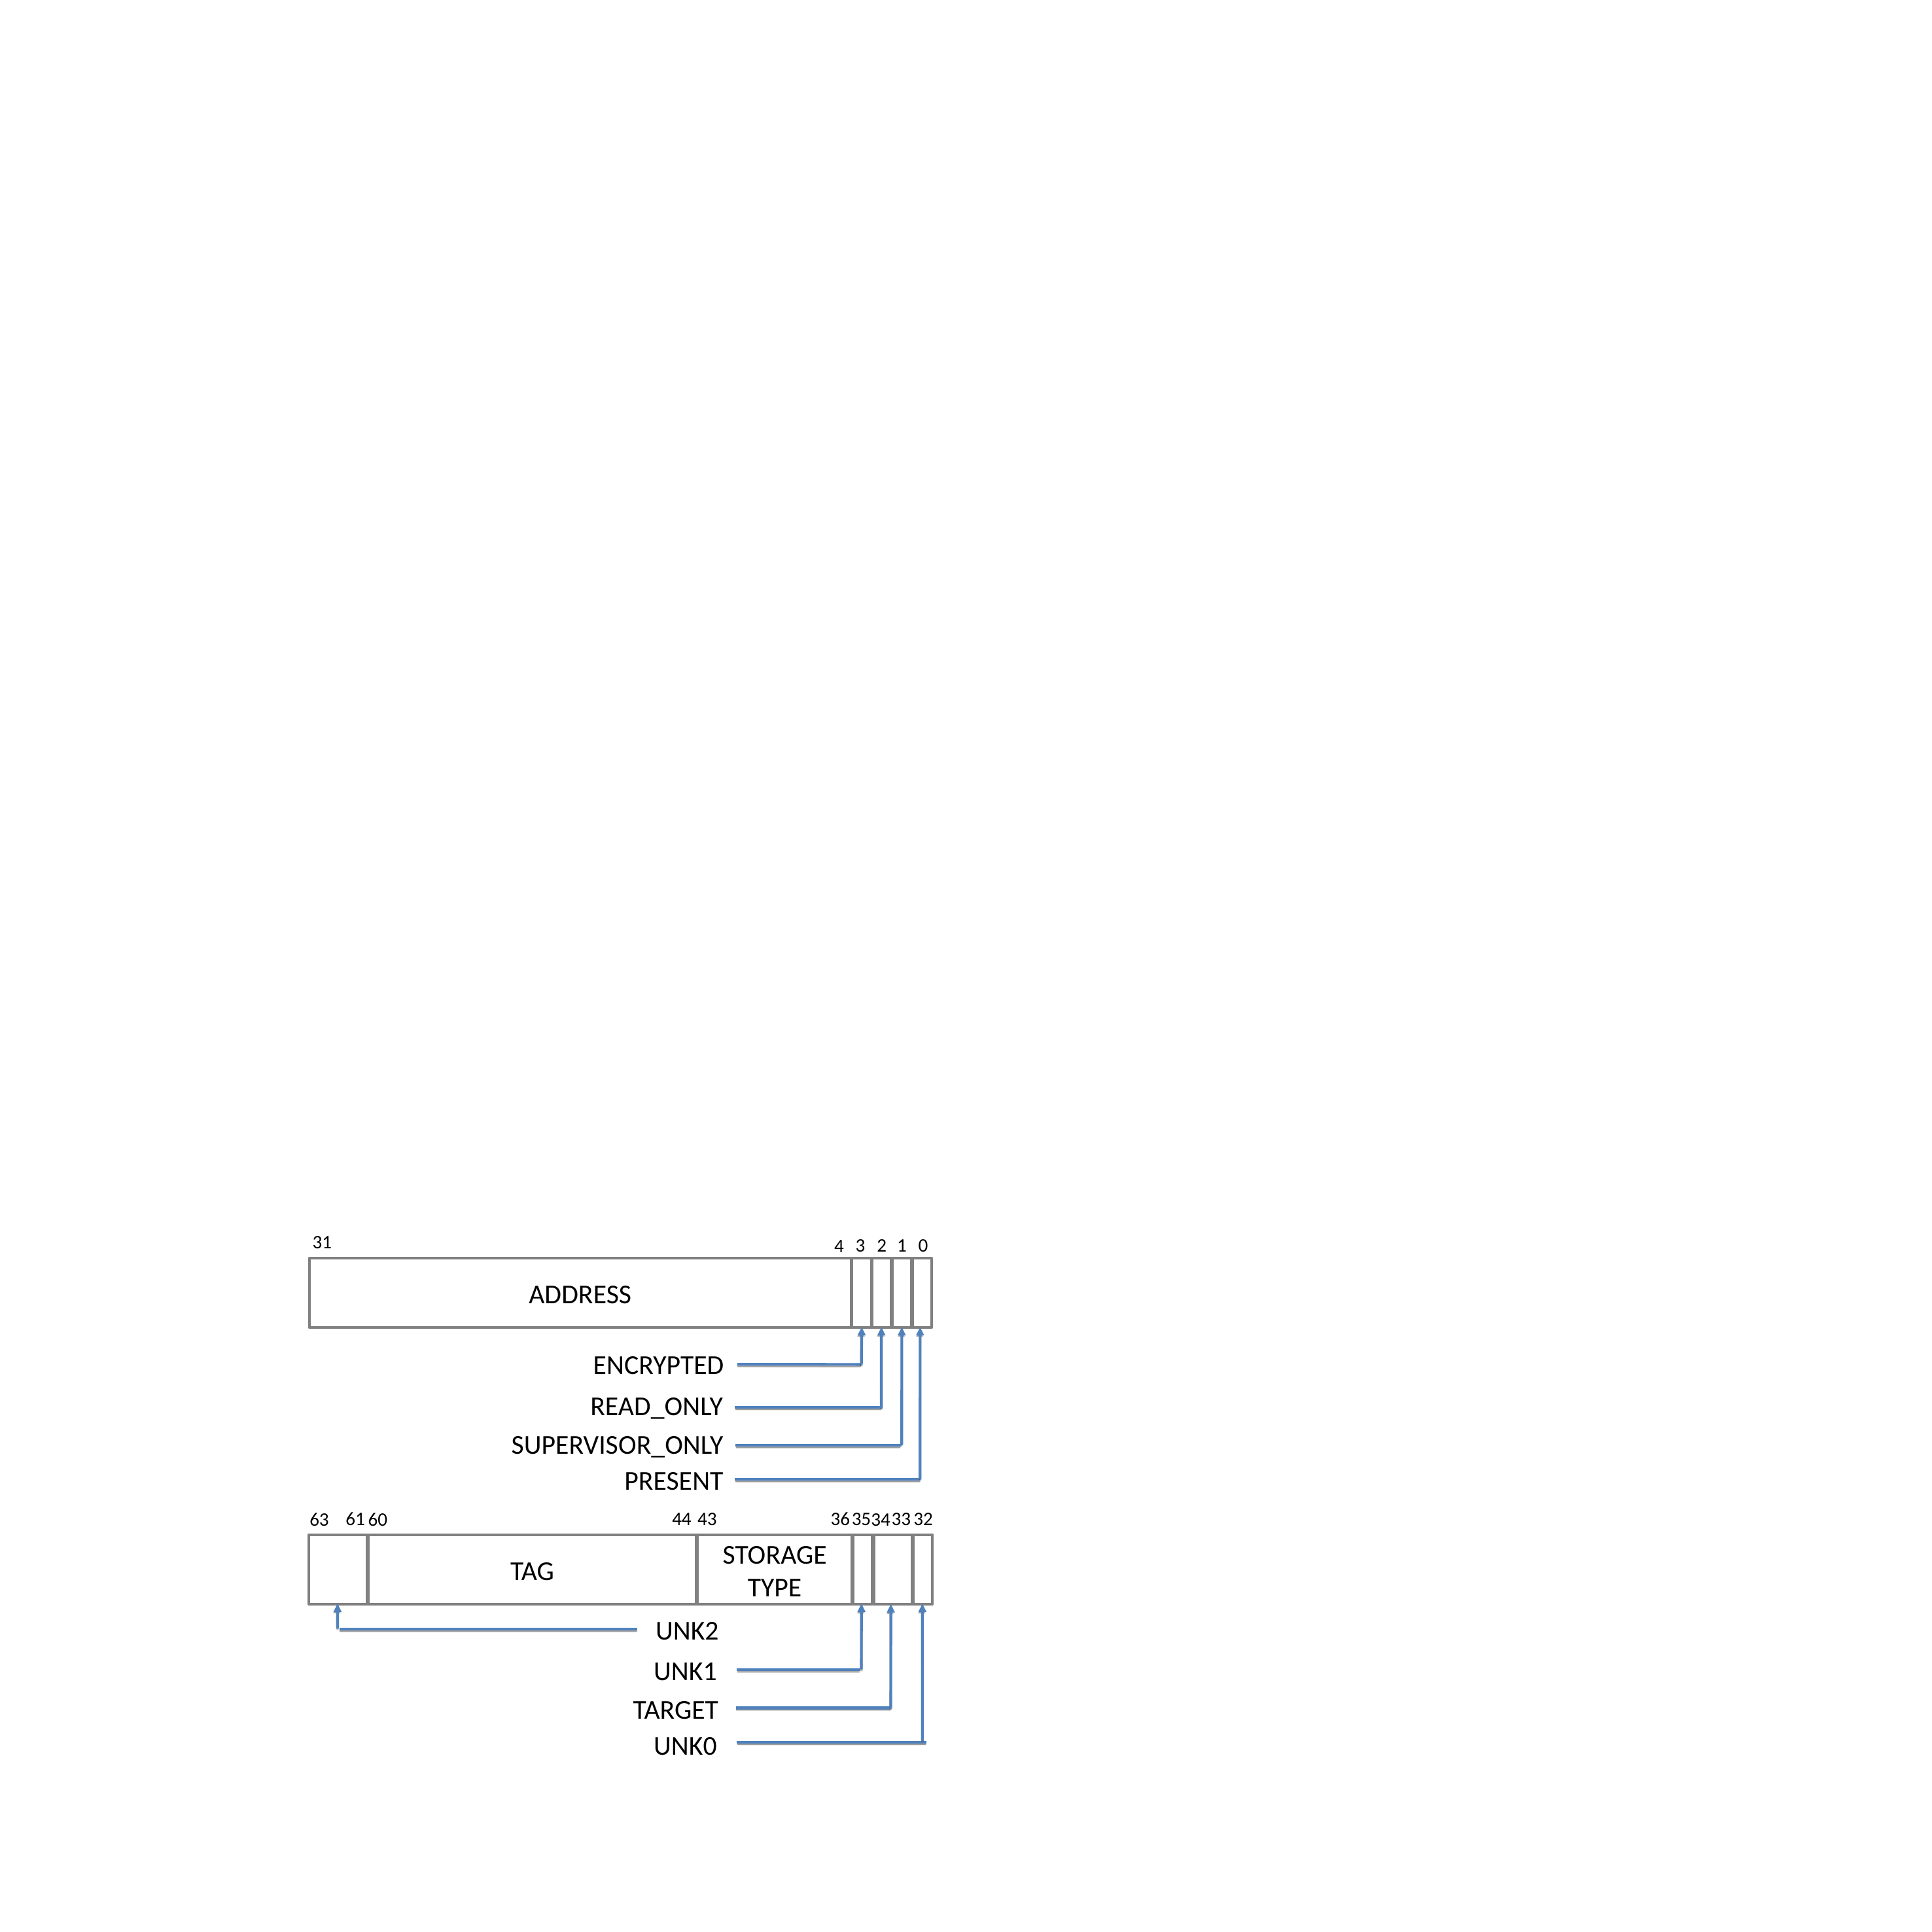

31
3
2
1
0
4
ADDRESS
ENCRYPTED
READ_ONLY
SUPERVISOR_ONLY
PRESENT
44
43
36
35
33
32
61
63
60
34
TAG
STORAGE
TYPE
UNK2
UNK1
TARGET
UNK0